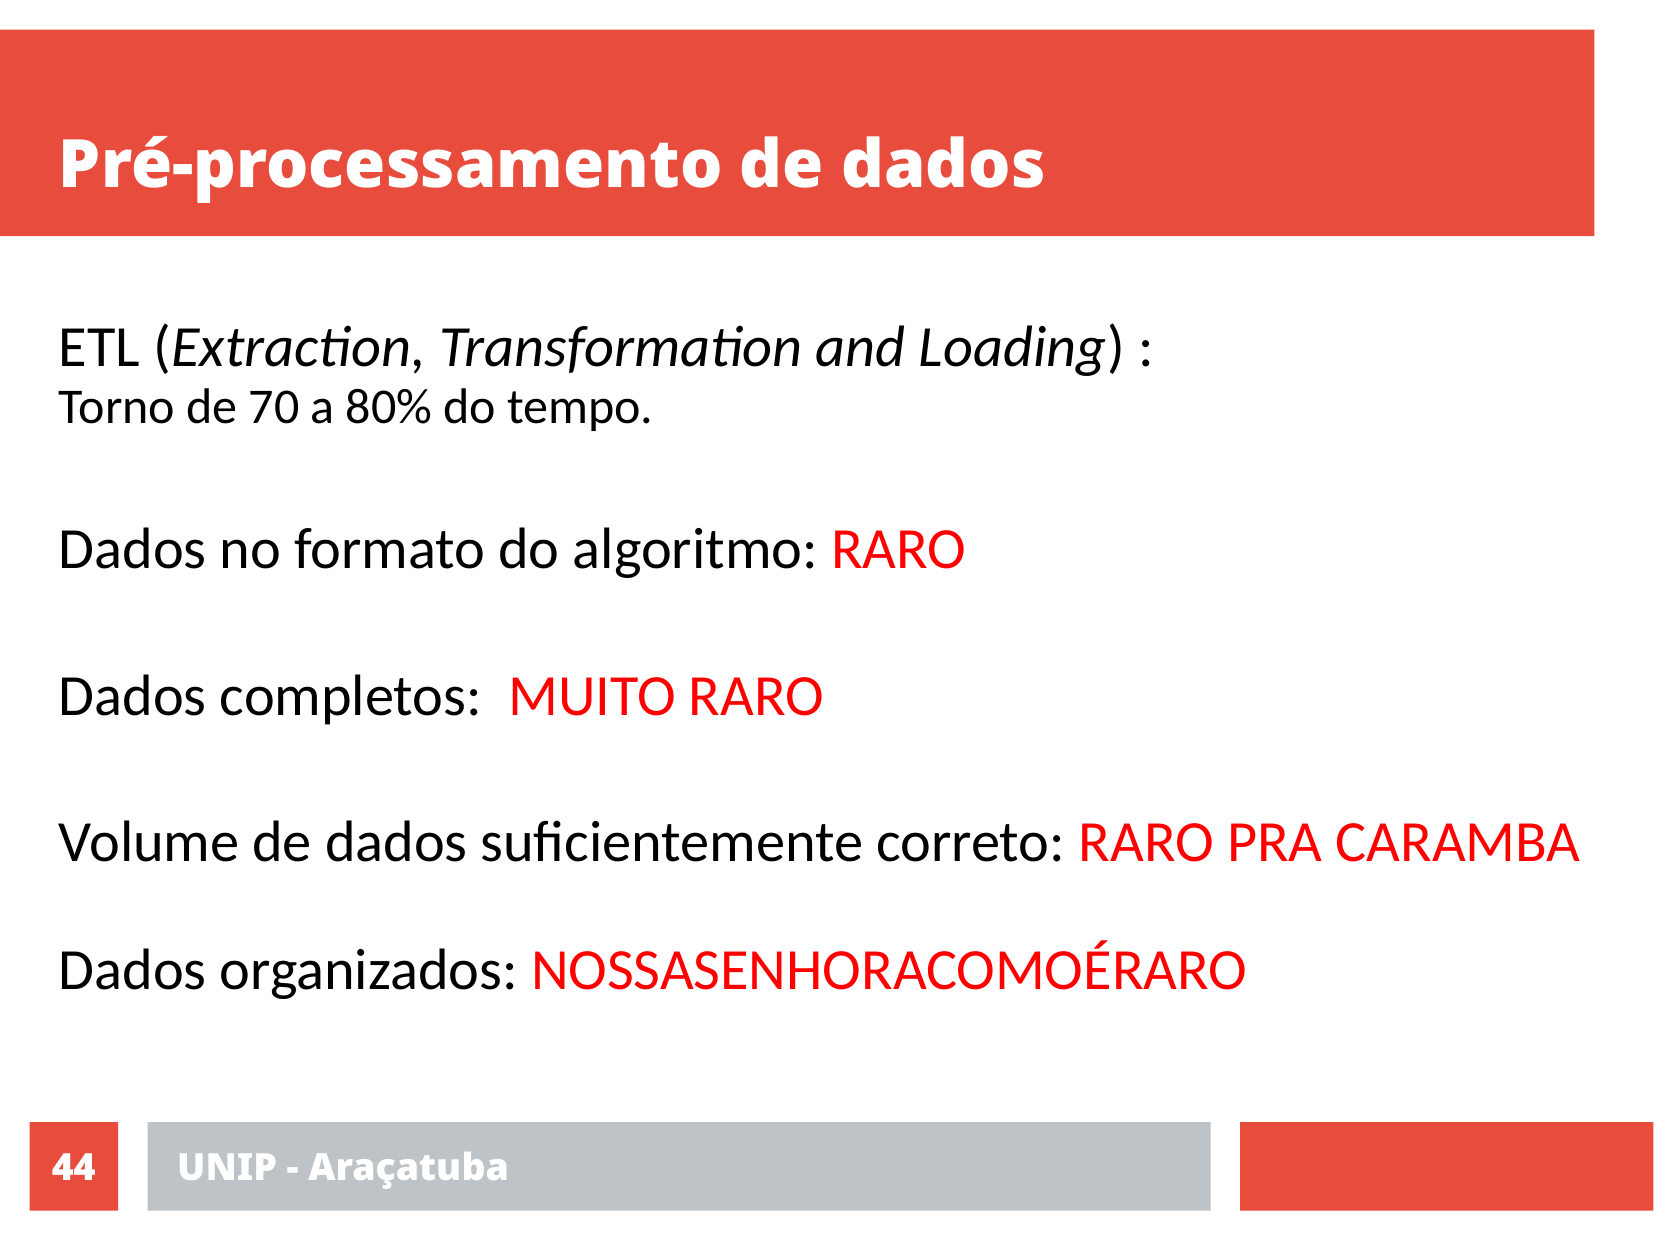

# Pré-processamento de dados
ETL (Extraction, Transformation and Loading) :
Torno de 70 a 80% do tempo.
Dados no formato do algoritmo: RARO
Dados completos: MUITO RARO
Volume de dados suficientemente correto: RARO PRA CARAMBA
Dados organizados: NOSSASENHORACOMOÉRARO
44
UNIP - Araçatuba